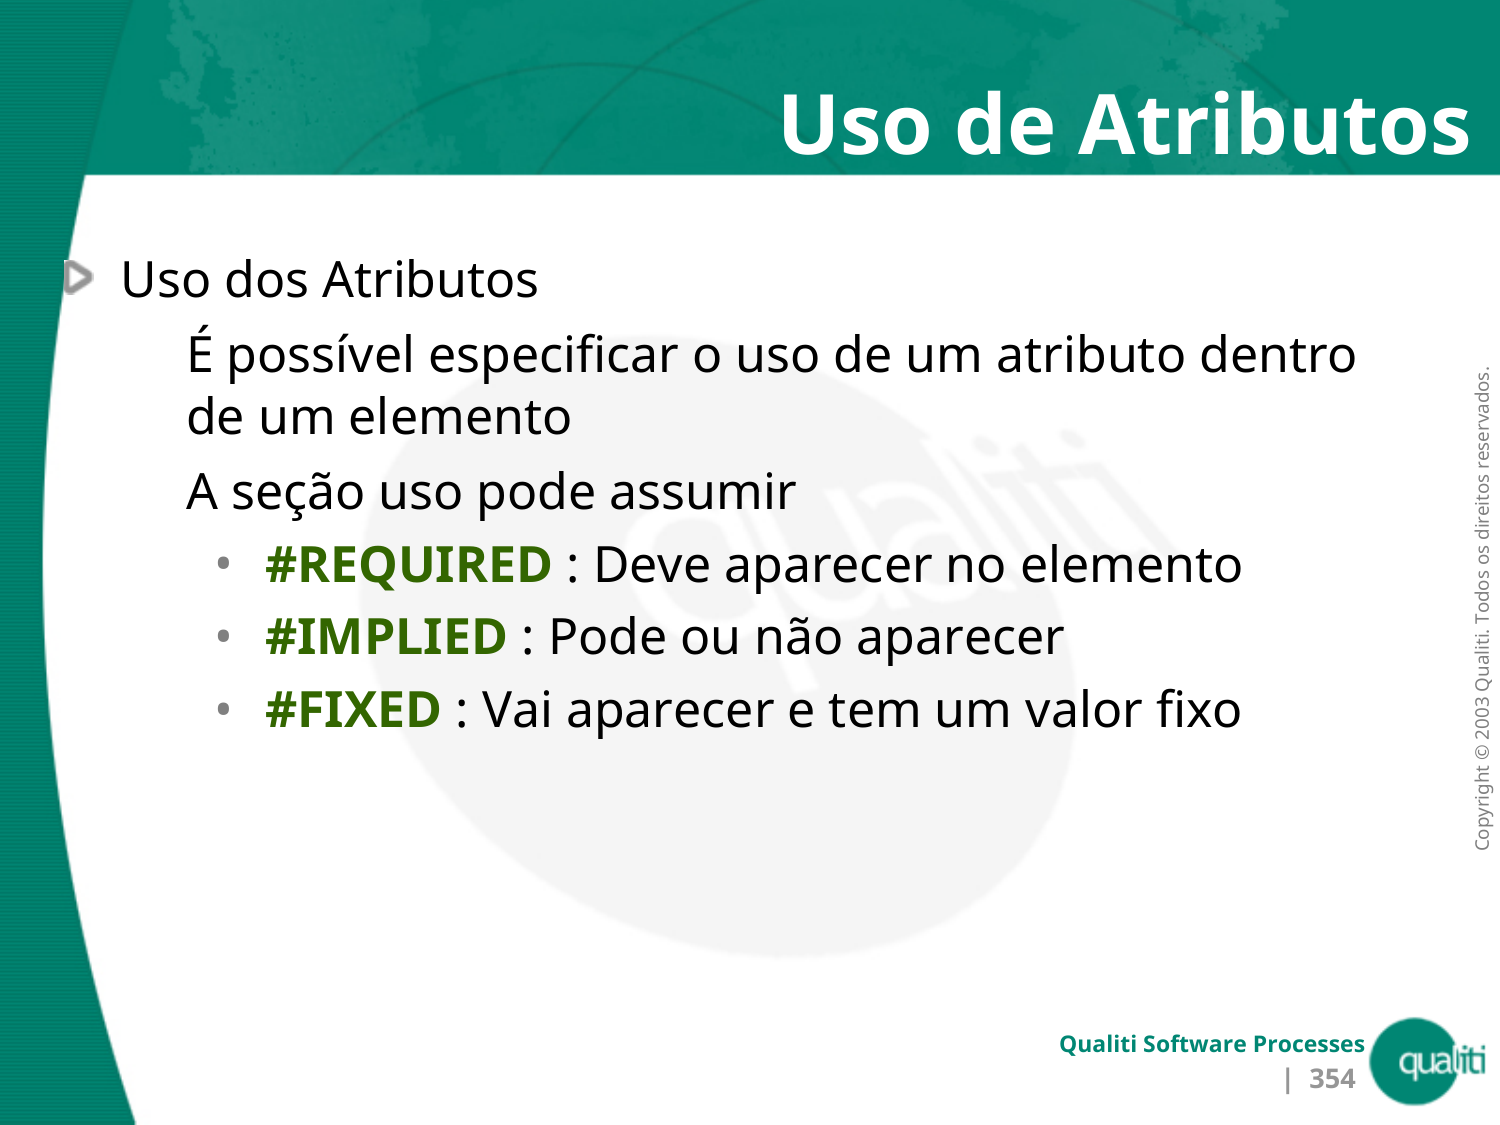

# Uso de Atributos
Uso dos Atributos
É possível especificar o uso de um atributo dentro de um elemento
A seção uso pode assumir
 #REQUIRED : Deve aparecer no elemento
 #IMPLIED : Pode ou não aparecer
 #FIXED : Vai aparecer e tem um valor fixo